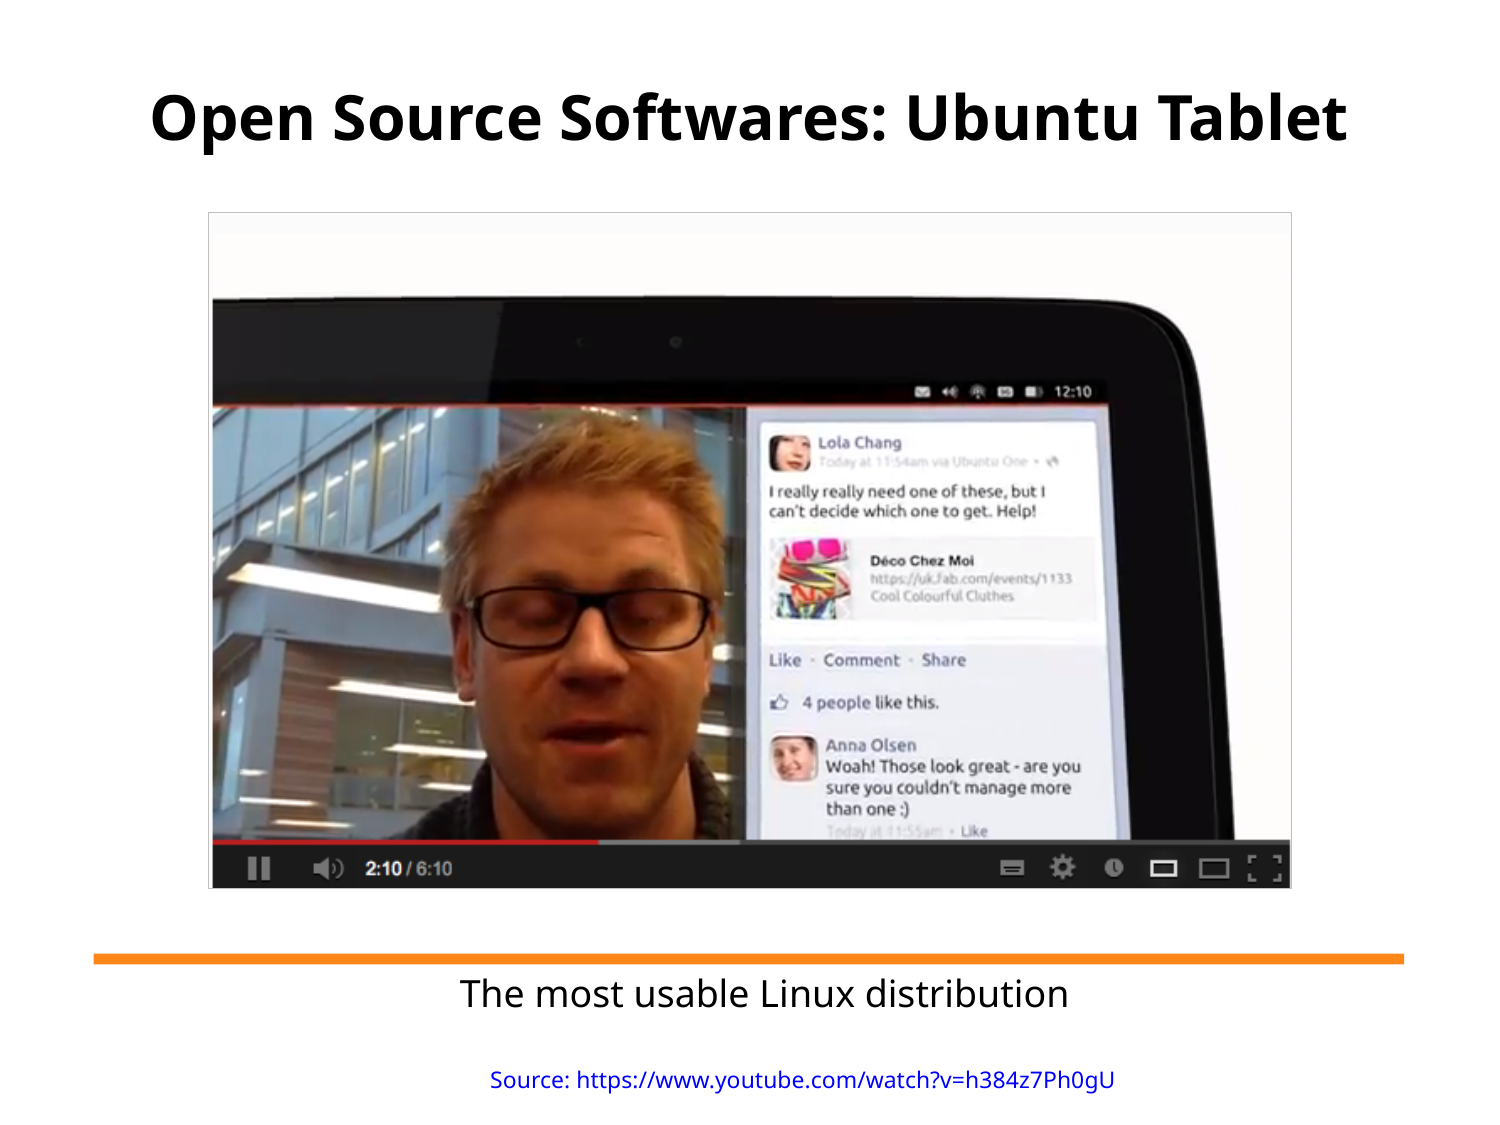

# Open Source Softwares: Ubuntu Tablet
The most usable Linux distribution
Source: https://www.youtube.com/watch?v=h384z7Ph0gU